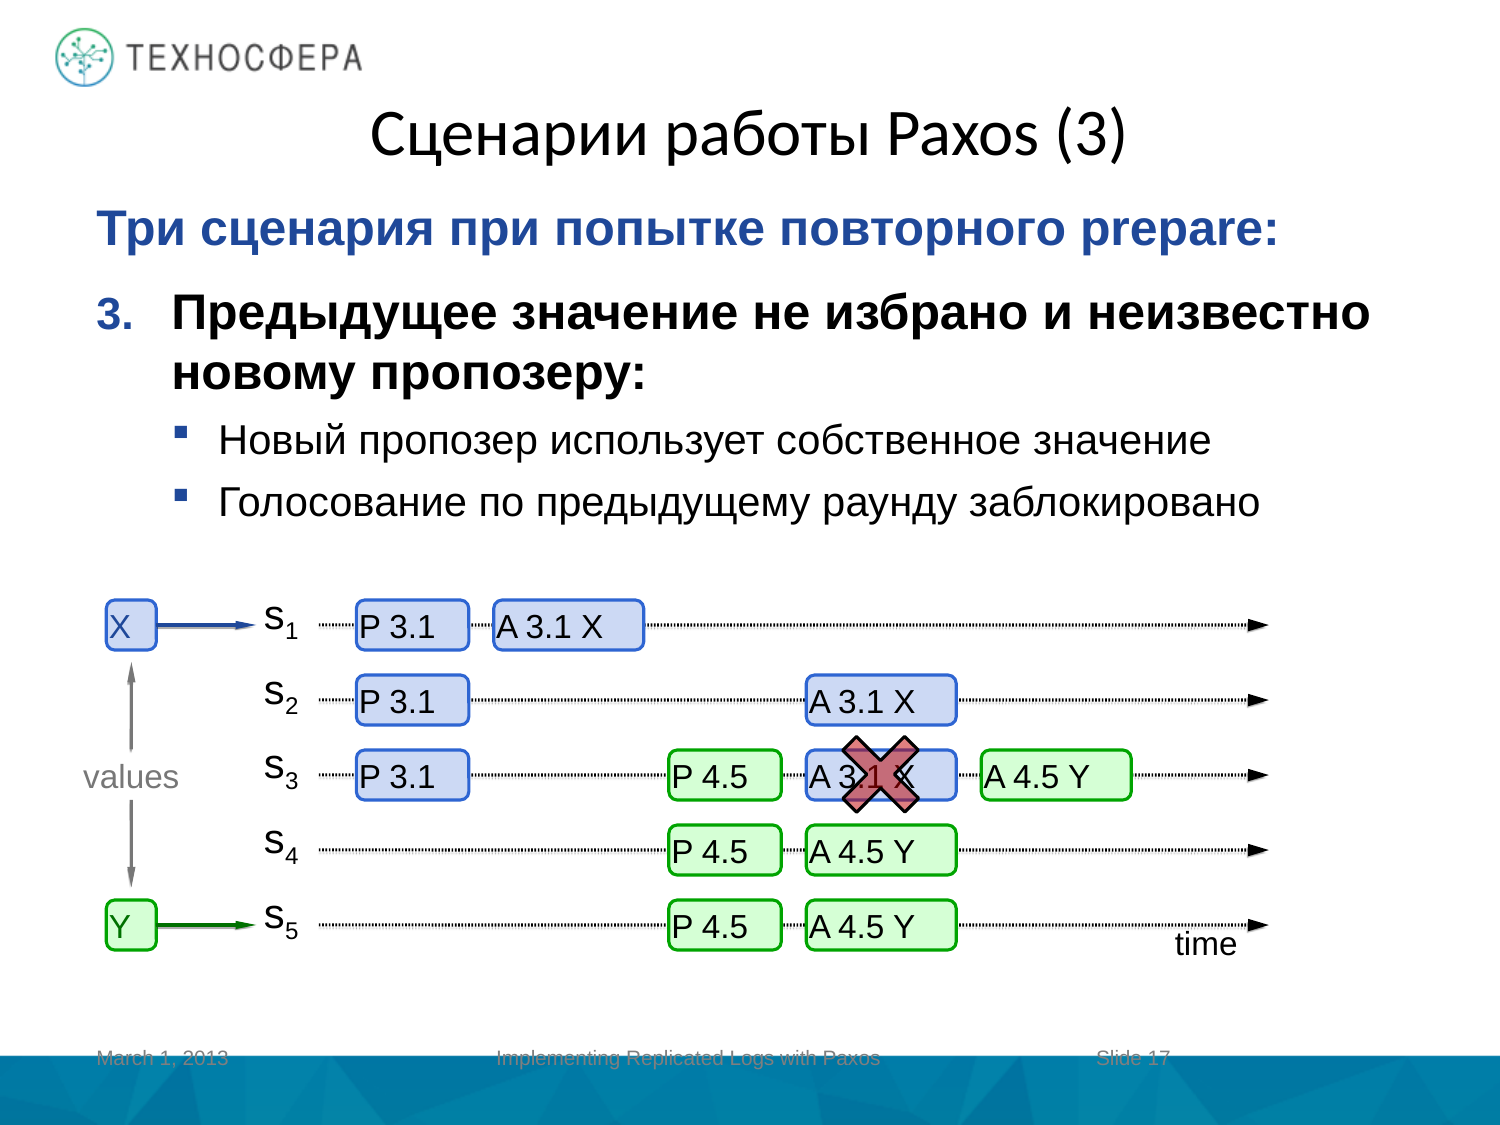

# Сценарии работы Paxos (3)
Три сценария при попытке повторного prepare:
Предыдущее значение не избрано и неизвестно новому пропозеру:
Новый пропозер использует собственное значение
Голосование по предыдущему раунду заблокировано
s1
X
P 3.1
A 3.1 X
s2
P 3.1
A 3.1 X
s3
P 3.1
P 4.5
A 3.1 X
A 4.5 Y
values
s4
P 4.5
A 4.5 Y
s5
Y
P 4.5
A 4.5 Y
time
March 1, 2013
Implementing Replicated Logs with Paxos
Slide